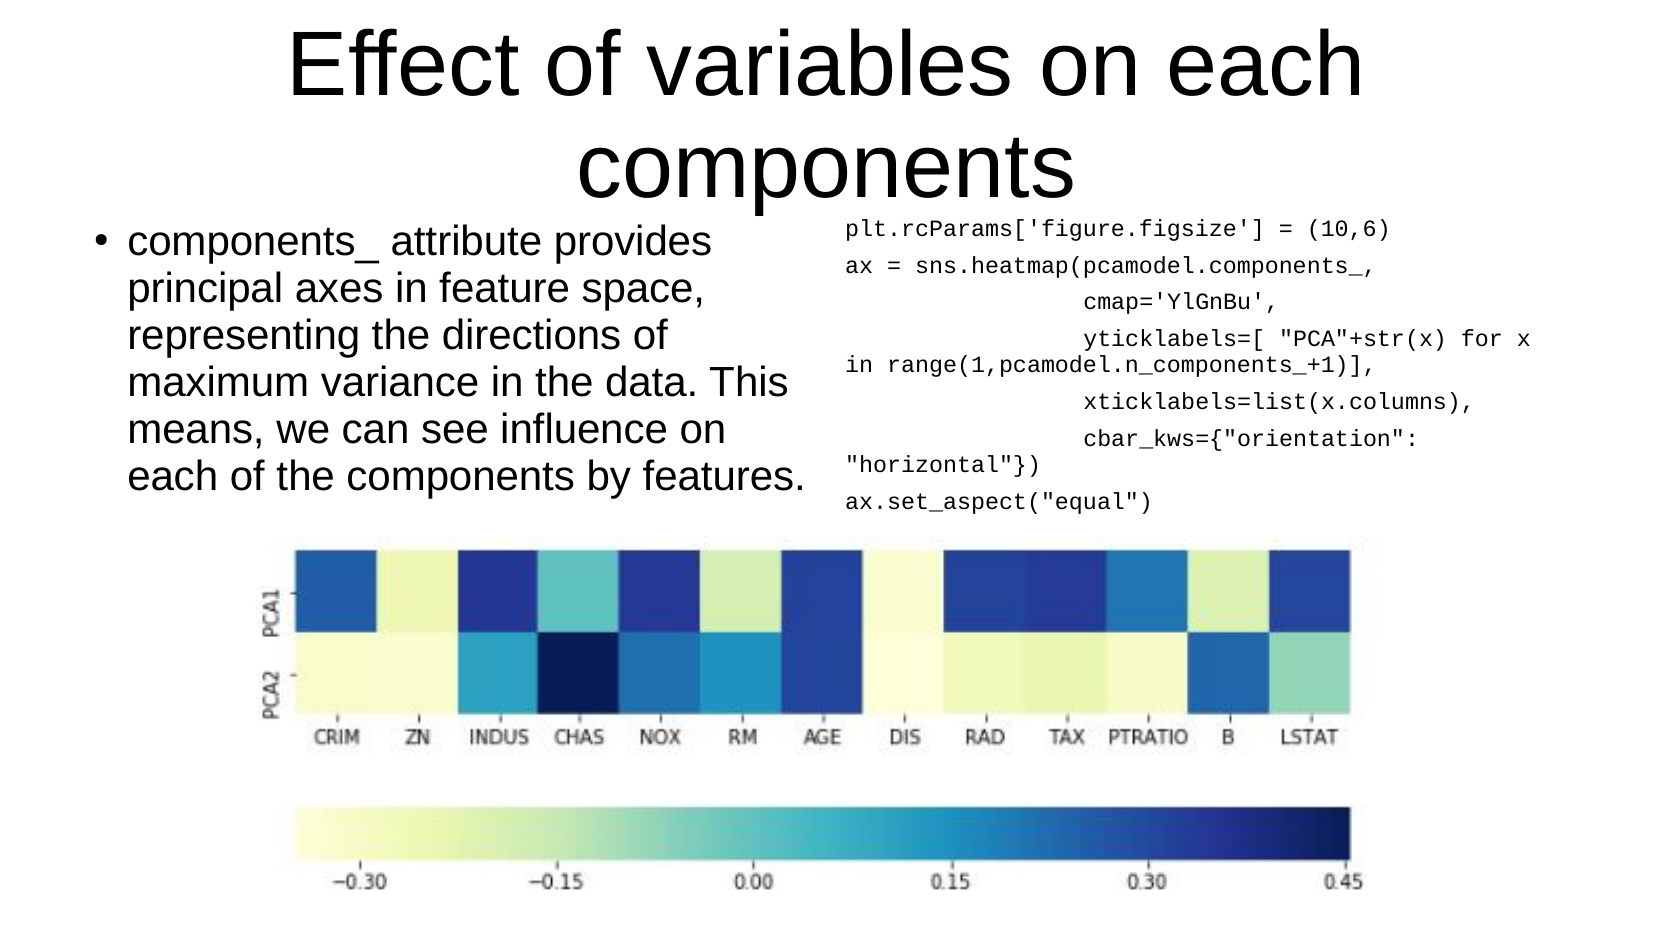

# Effect of variables on each components
components_ attribute provides principal axes in feature space, representing the directions of maximum variance in the data. This means, we can see influence on each of the components by features.
plt.rcParams['figure.figsize'] = (10,6)
ax = sns.heatmap(pcamodel.components_,
 cmap='YlGnBu',
 yticklabels=[ "PCA"+str(x) for x in range(1,pcamodel.n_components_+1)],
 xticklabels=list(x.columns),
 cbar_kws={"orientation": "horizontal"})
ax.set_aspect("equal")